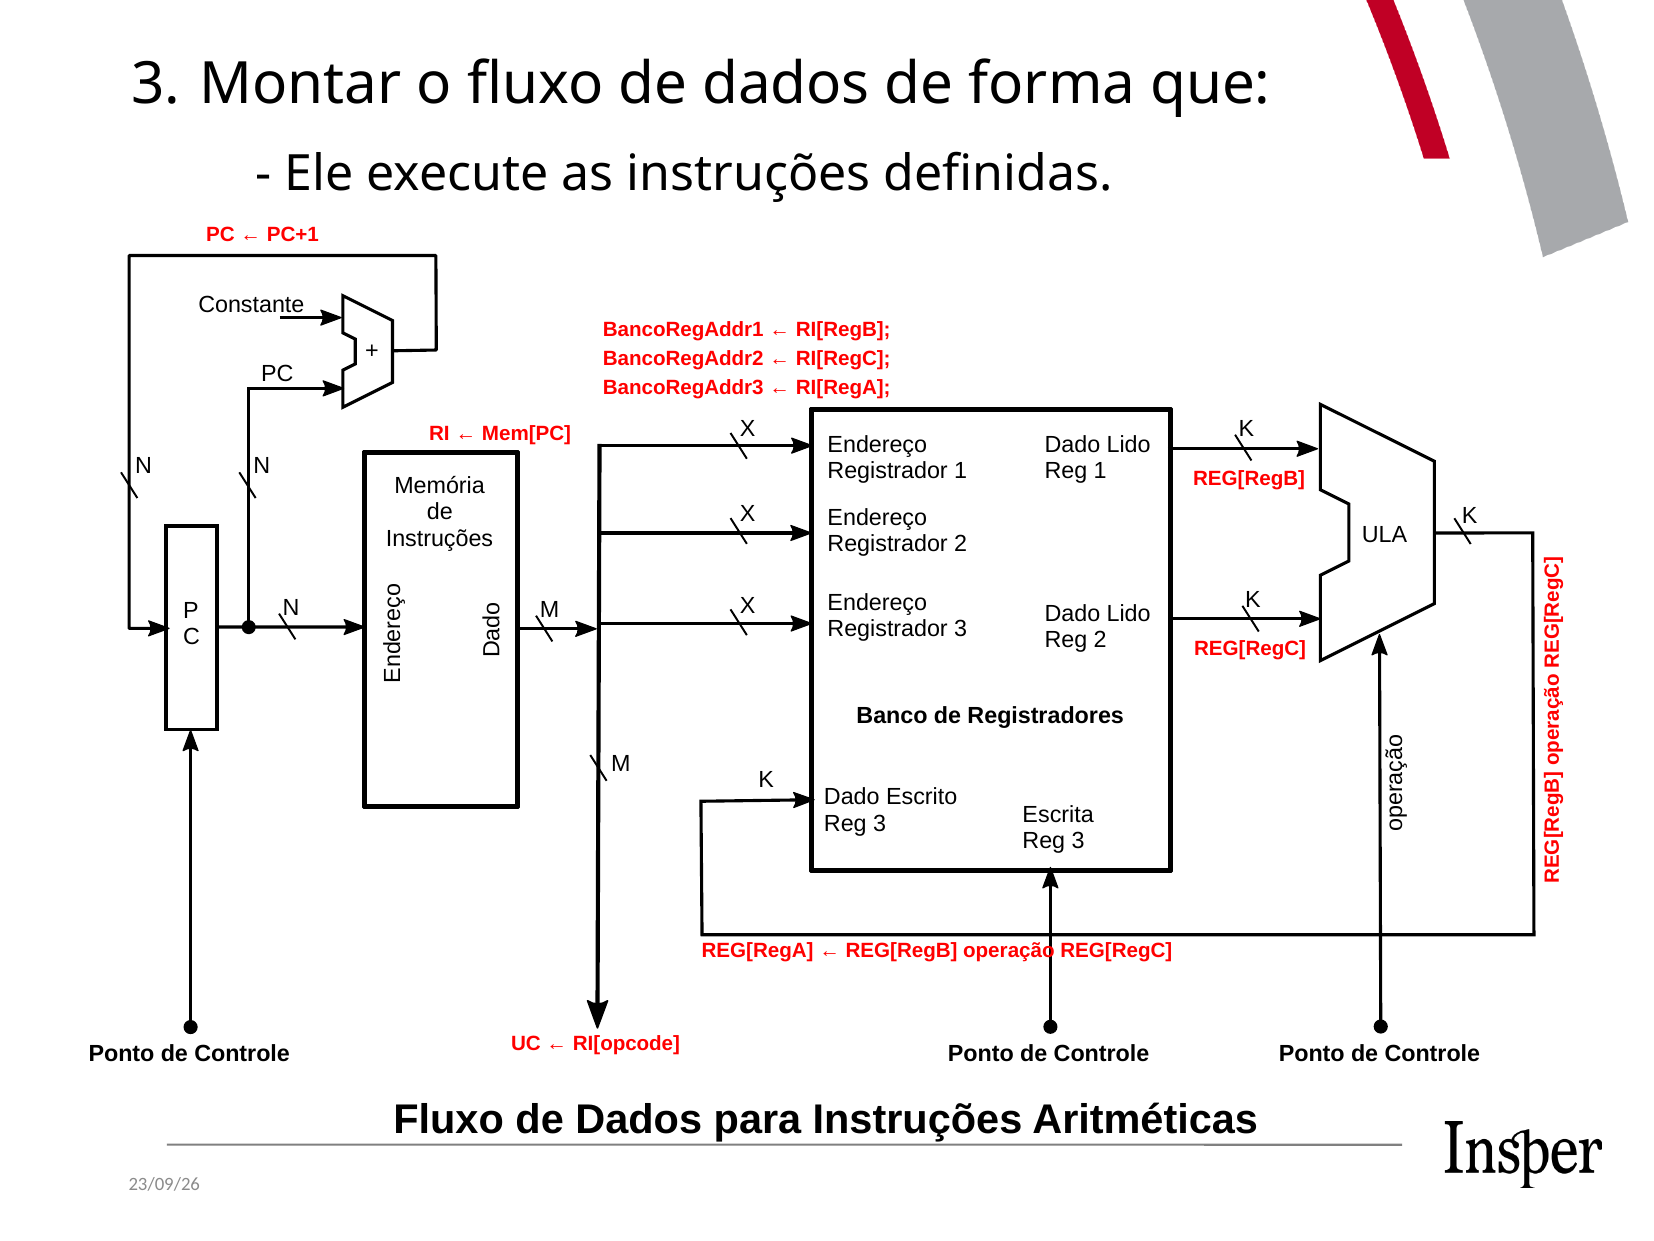

# Montar o fluxo de dados de forma que:
- Ele execute as instruções definidas.